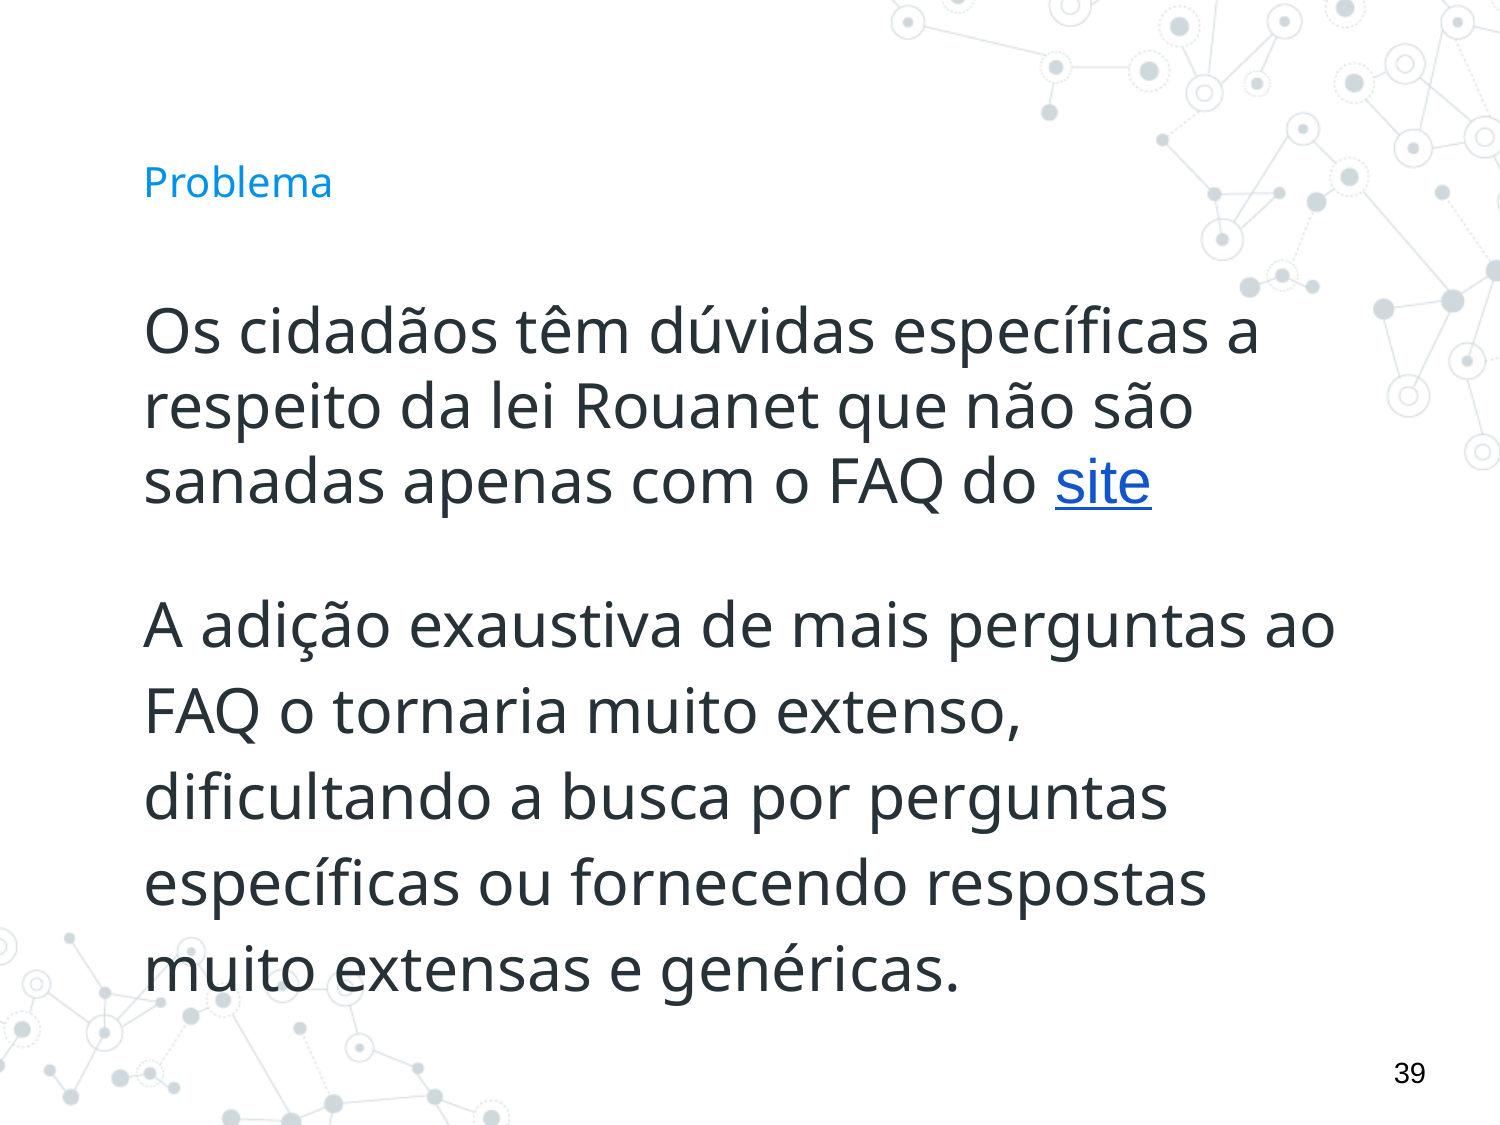

# Problema
Os cidadãos têm dúvidas específicas a respeito da lei Rouanet que não são sanadas apenas com o FAQ do site
A adição exaustiva de mais perguntas ao FAQ o tornaria muito extenso, dificultando a busca por perguntas específicas ou fornecendo respostas muito extensas e genéricas.